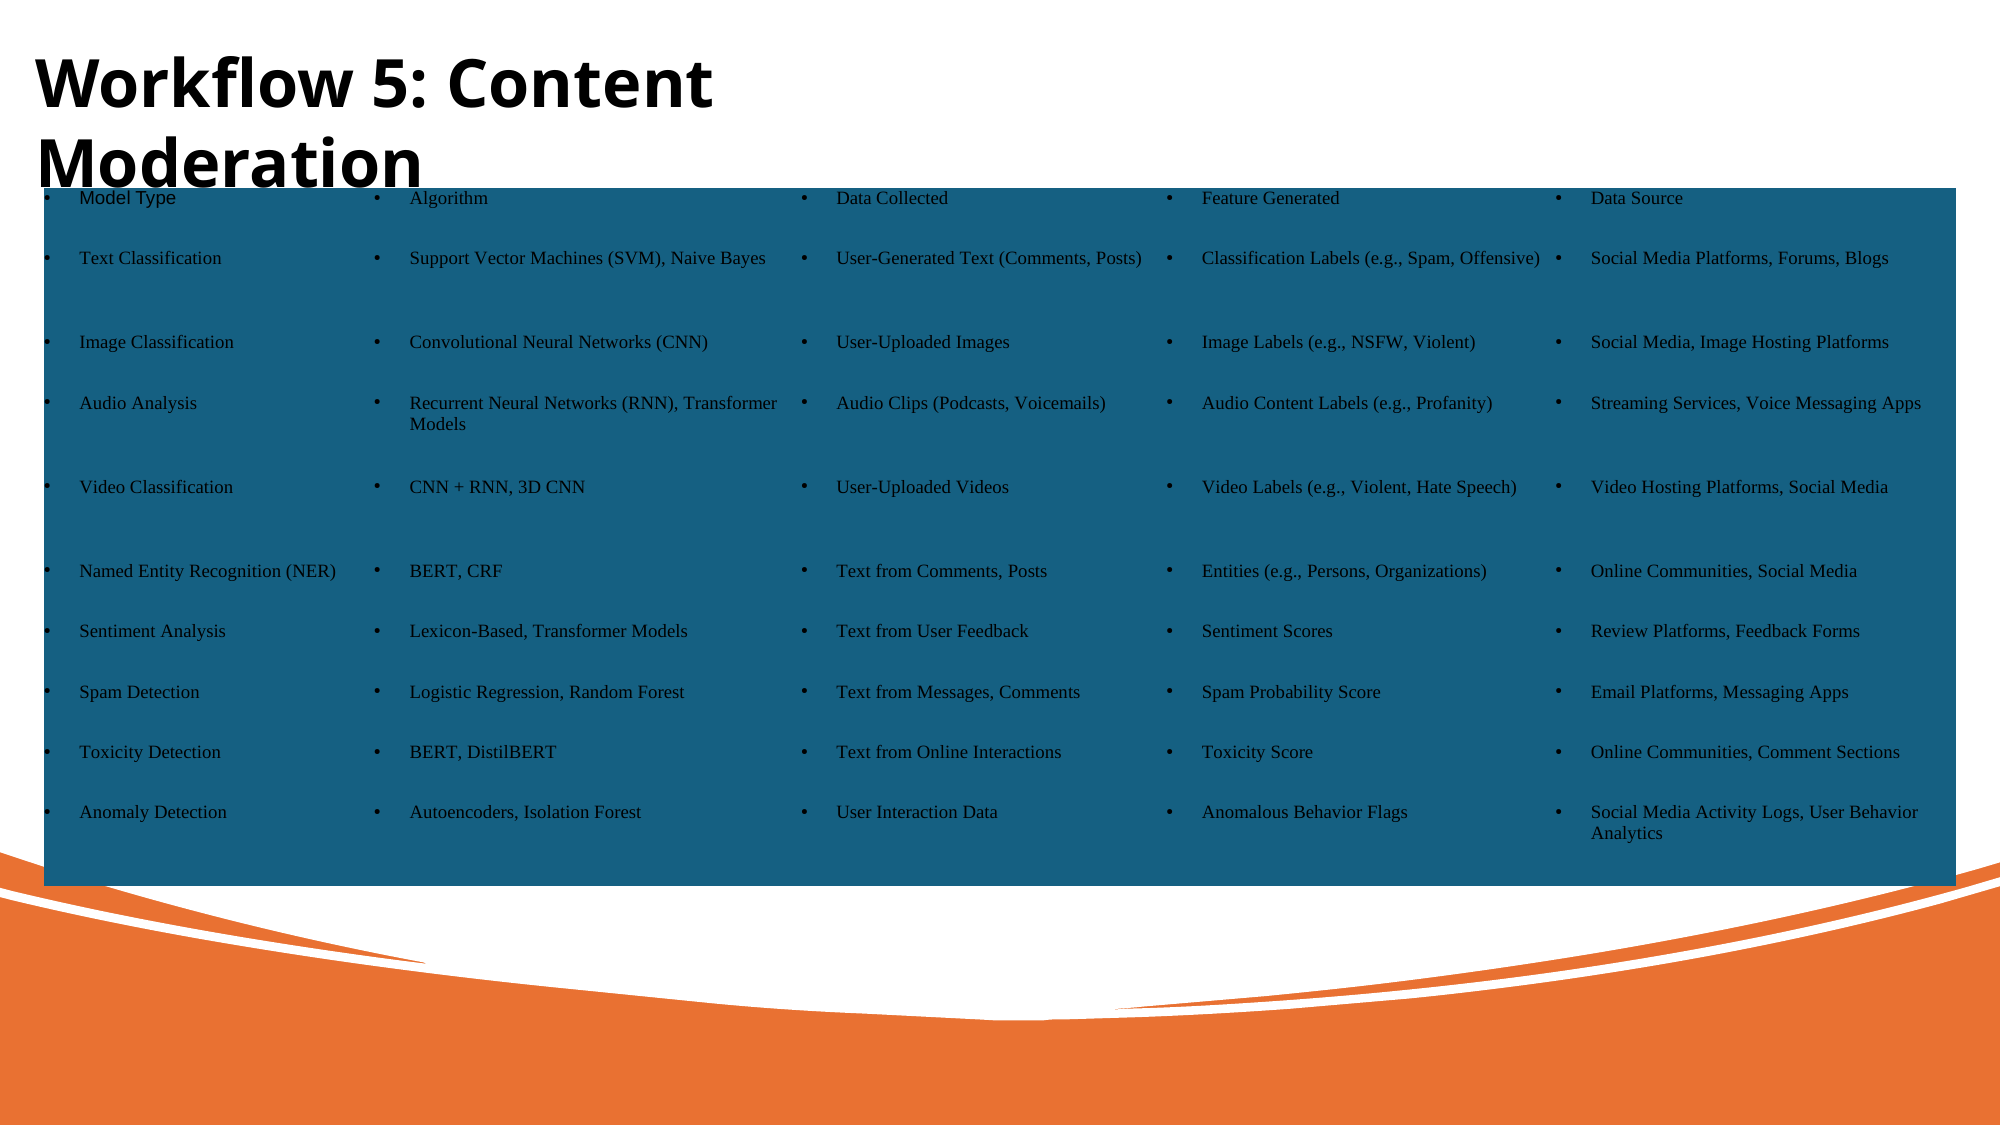

Workflow 5: Content Moderation​
| Model Type | Algorithm | Data Collected | Feature Generated | Data Source |
| --- | --- | --- | --- | --- |
| Text Classification | Support Vector Machines (SVM), Naive Bayes | User-Generated Text (Comments, Posts) | Classification Labels (e.g., Spam, Offensive) | Social Media Platforms, Forums, Blogs |
| Image Classification | Convolutional Neural Networks (CNN) | User-Uploaded Images | Image Labels (e.g., NSFW, Violent) | Social Media, Image Hosting Platforms |
| Audio Analysis | Recurrent Neural Networks (RNN), Transformer Models | Audio Clips (Podcasts, Voicemails) | Audio Content Labels (e.g., Profanity) | Streaming Services, Voice Messaging Apps |
| Video Classification | CNN + RNN, 3D CNN | User-Uploaded Videos | Video Labels (e.g., Violent, Hate Speech) | Video Hosting Platforms, Social Media |
| Named Entity Recognition (NER) | BERT, CRF | Text from Comments, Posts | Entities (e.g., Persons, Organizations) | Online Communities, Social Media |
| Sentiment Analysis | Lexicon-Based, Transformer Models | Text from User Feedback | Sentiment Scores | Review Platforms, Feedback Forms |
| Spam Detection | Logistic Regression, Random Forest | Text from Messages, Comments | Spam Probability Score | Email Platforms, Messaging Apps |
| Toxicity Detection | BERT, DistilBERT | Text from Online Interactions | Toxicity Score | Online Communities, Comment Sections |
| Anomaly Detection | Autoencoders, Isolation Forest | User Interaction Data | Anomalous Behavior Flags | Social Media Activity Logs, User Behavior Analytics |